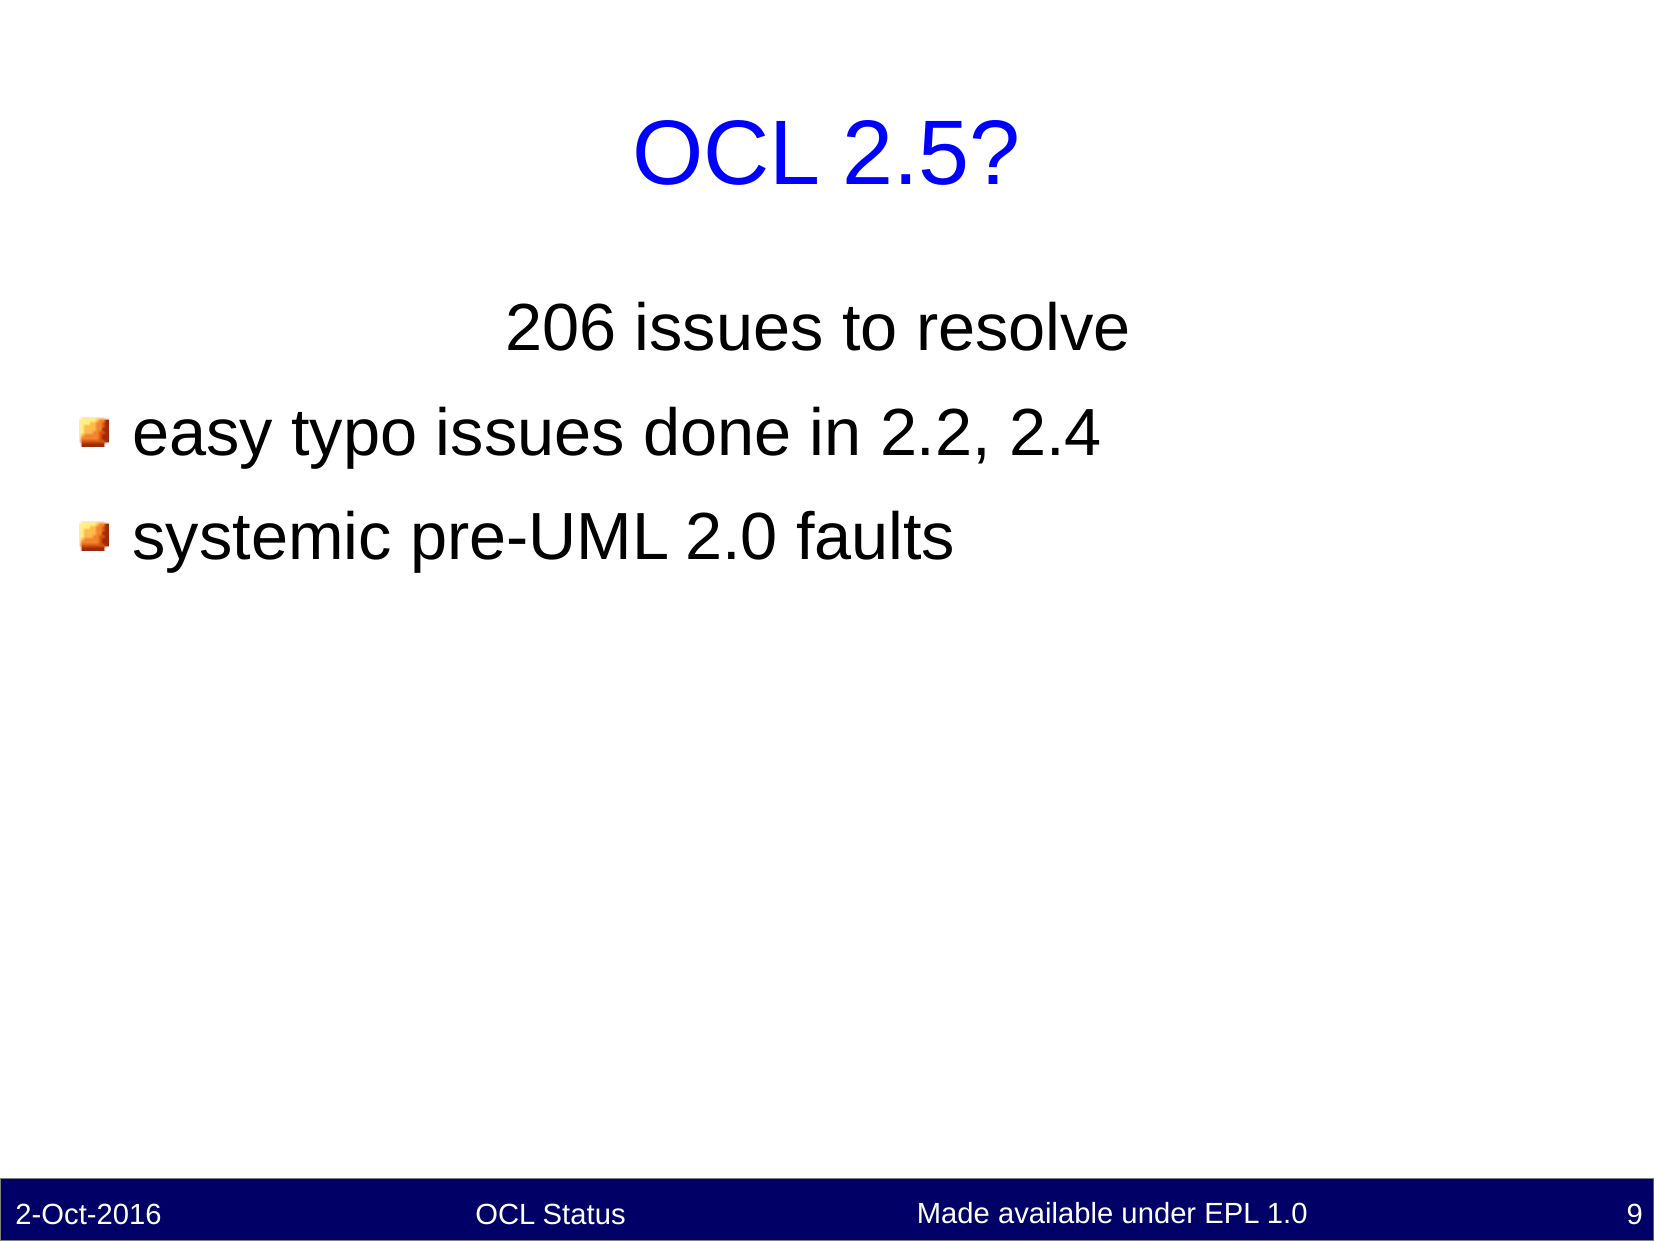

# OCL 2.5?
 206 issues to resolve
easy typo issues done in 2.2, 2.4
systemic pre-UML 2.0 faults
2-Oct-2016
OCL Status
9